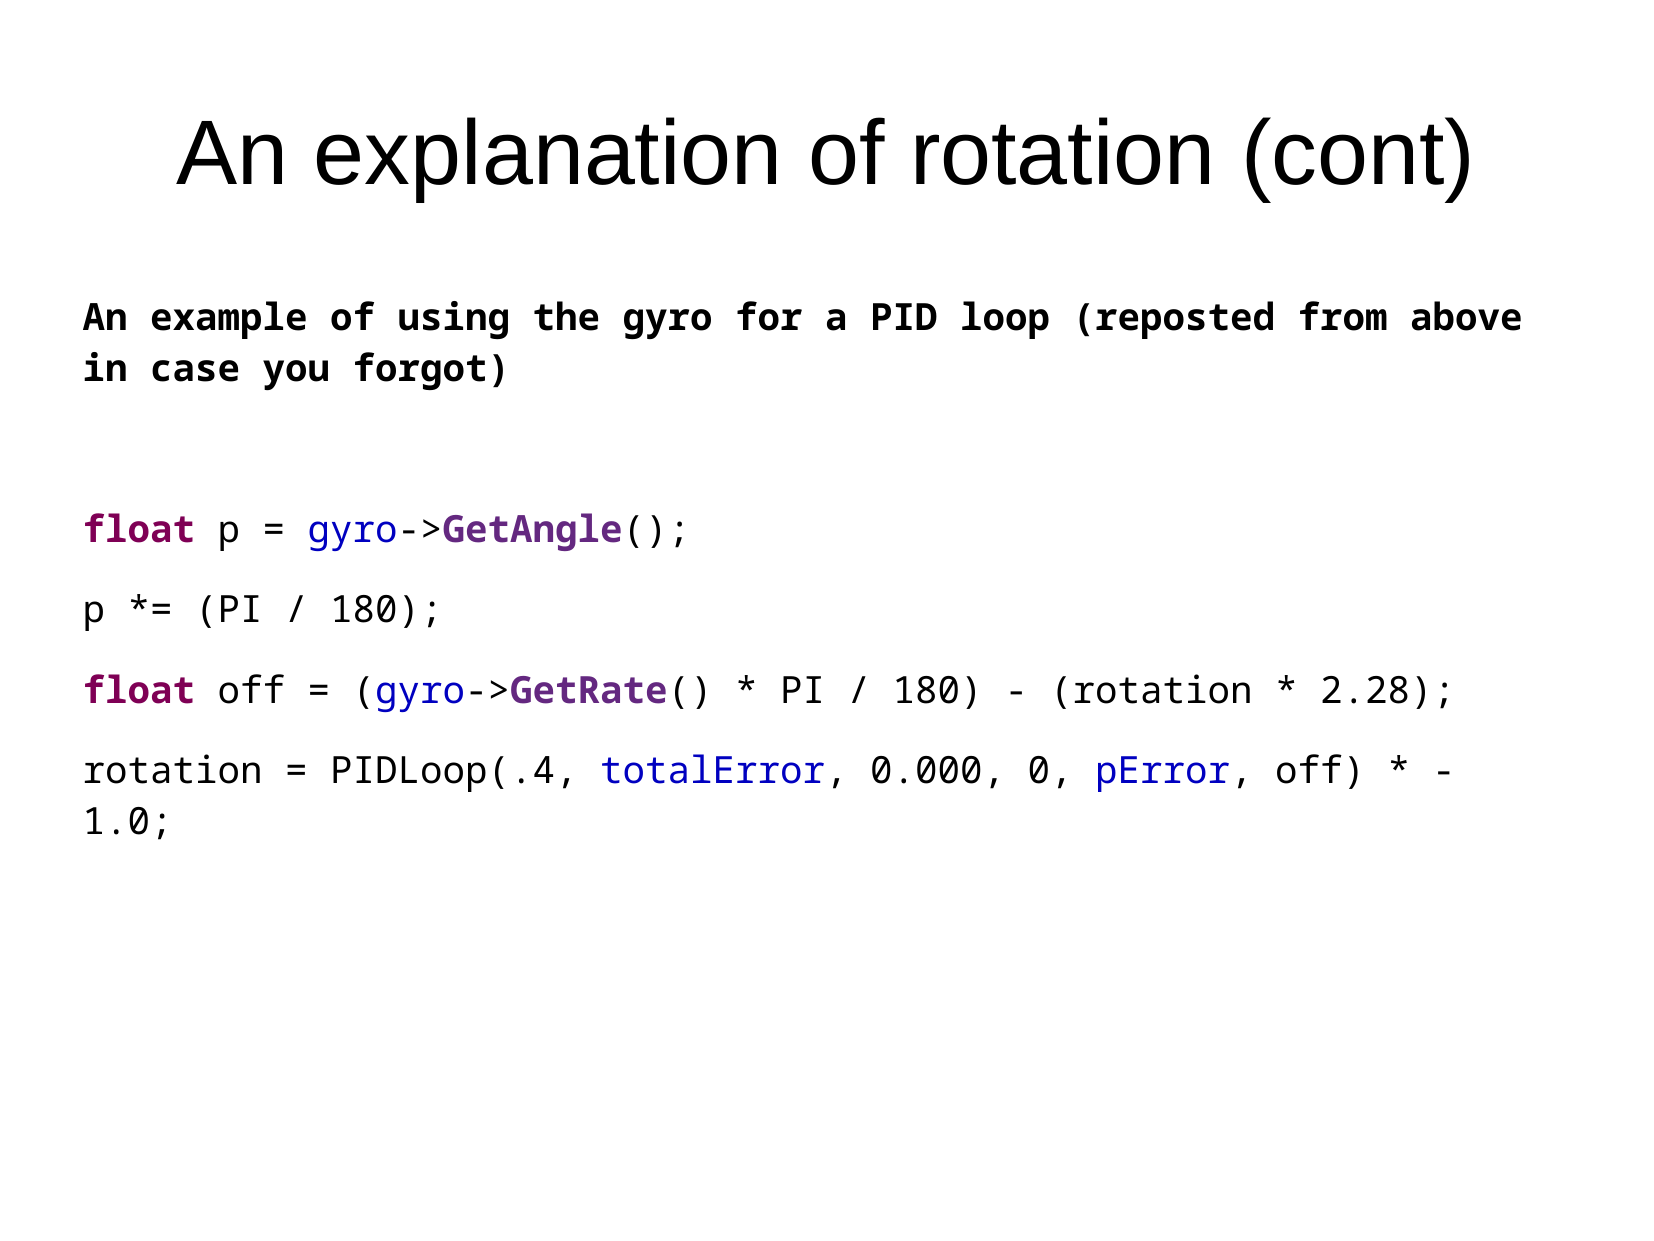

# An explanation of rotation (cont)
An example of using the gyro for a PID loop (reposted from above in case you forgot)
float p = gyro->GetAngle();
p *= (PI / 180);
float off = (gyro->GetRate() * PI / 180) - (rotation * 2.28);
rotation = PIDLoop(.4, totalError, 0.000, 0, pError, off) * -1.0;